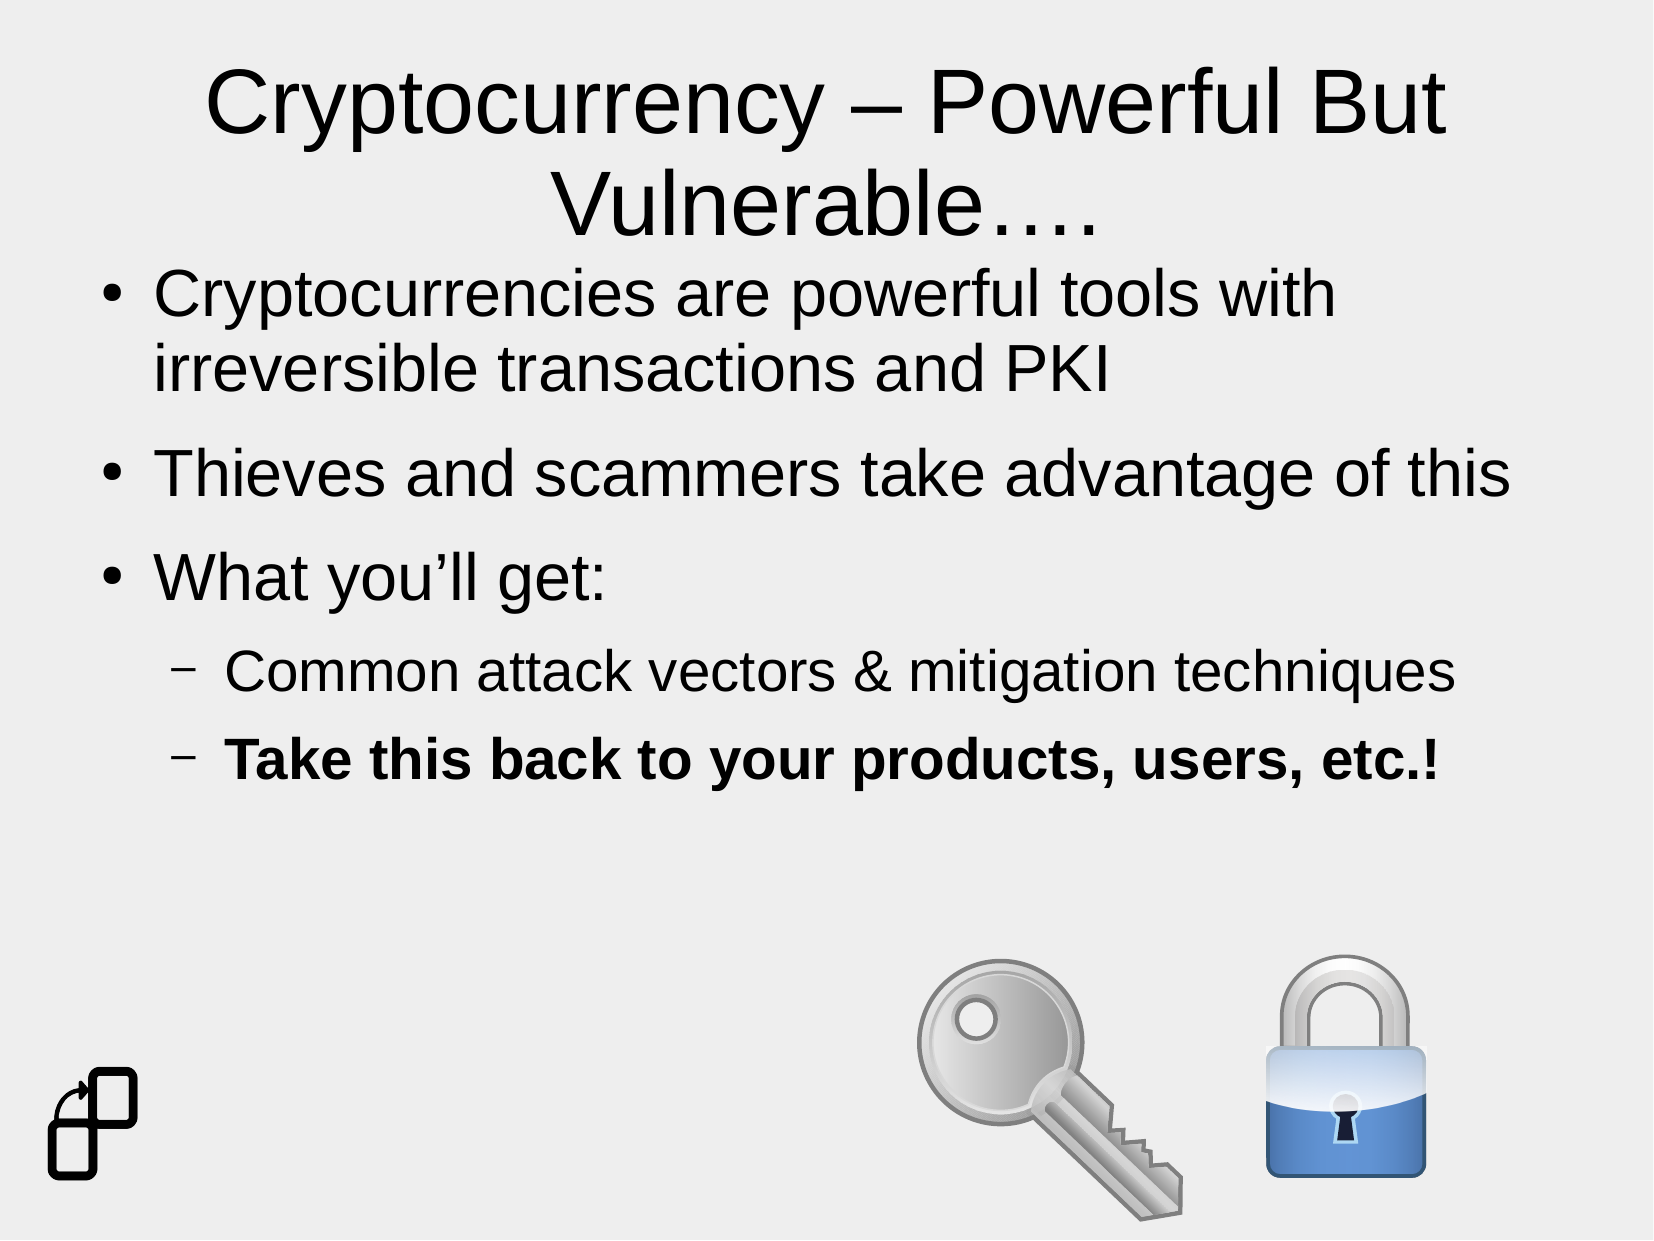

Cryptocurrency – Powerful But Vulnerable….
# Cryptocurrencies are powerful tools with irreversible transactions and PKI
Thieves and scammers take advantage of this
What you’ll get:
Common attack vectors & mitigation techniques
Take this back to your products, users, etc.!